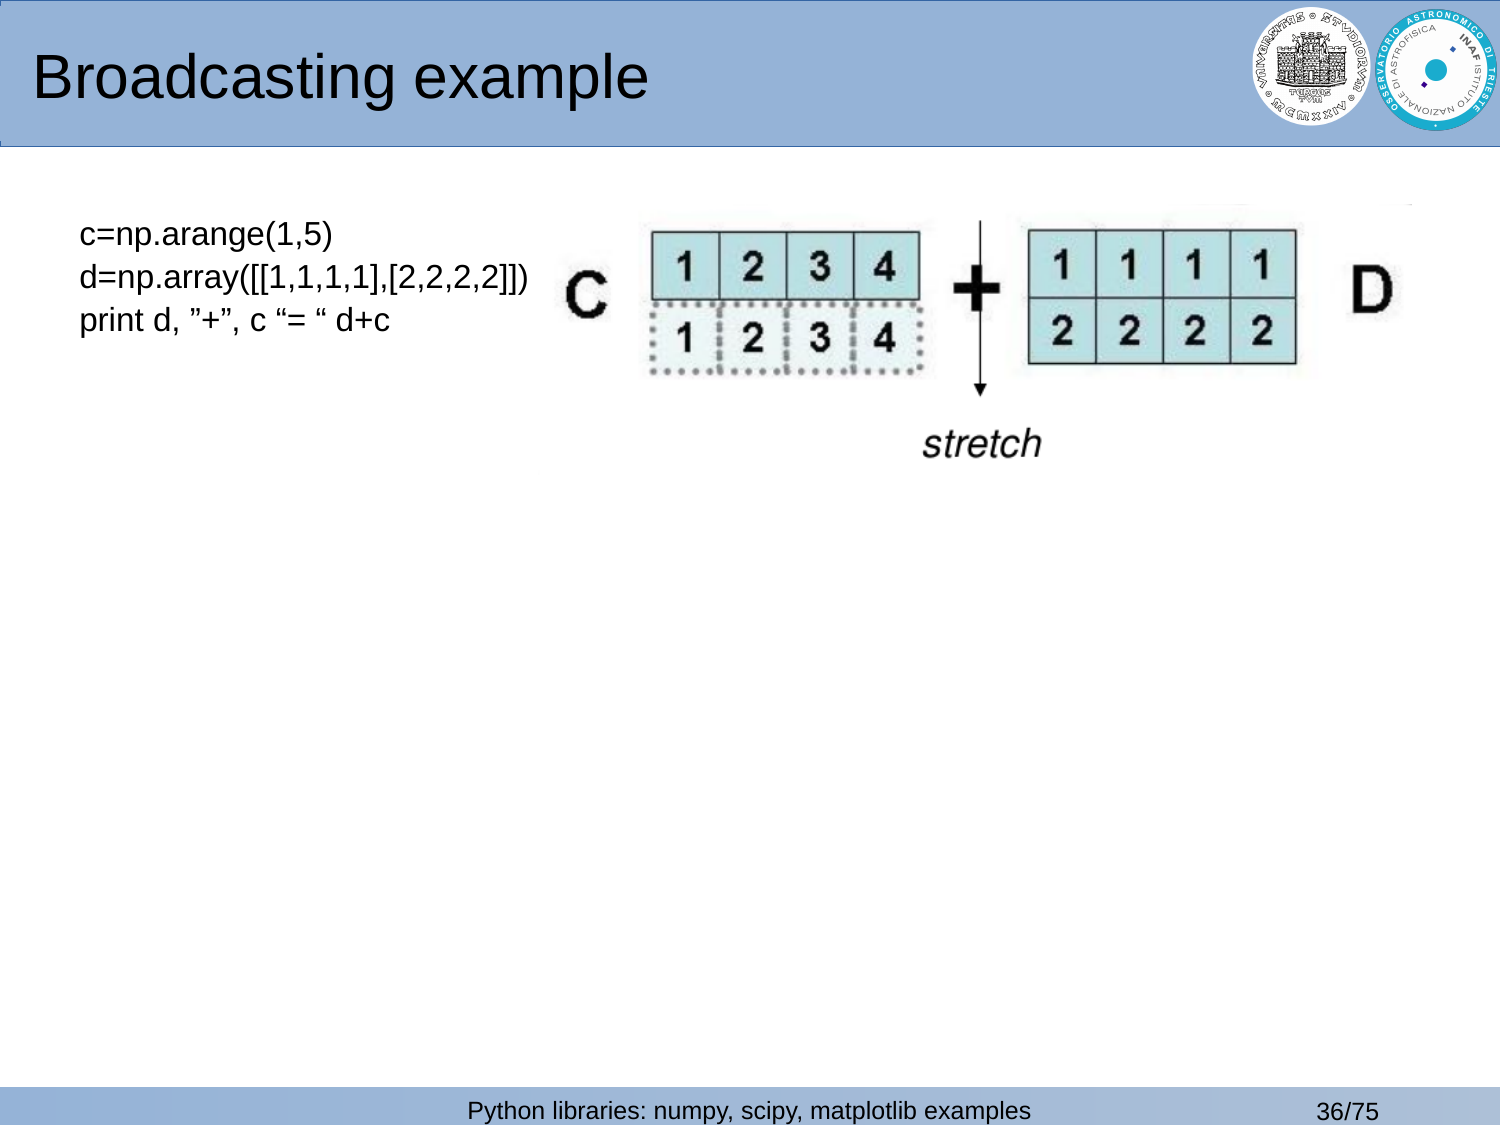

Broadcasting example
# c=np.arange(1,5)
d=np.array([[1,1,1,1],[2,2,2,2]])
print d, ”+”, c “= “ d+c